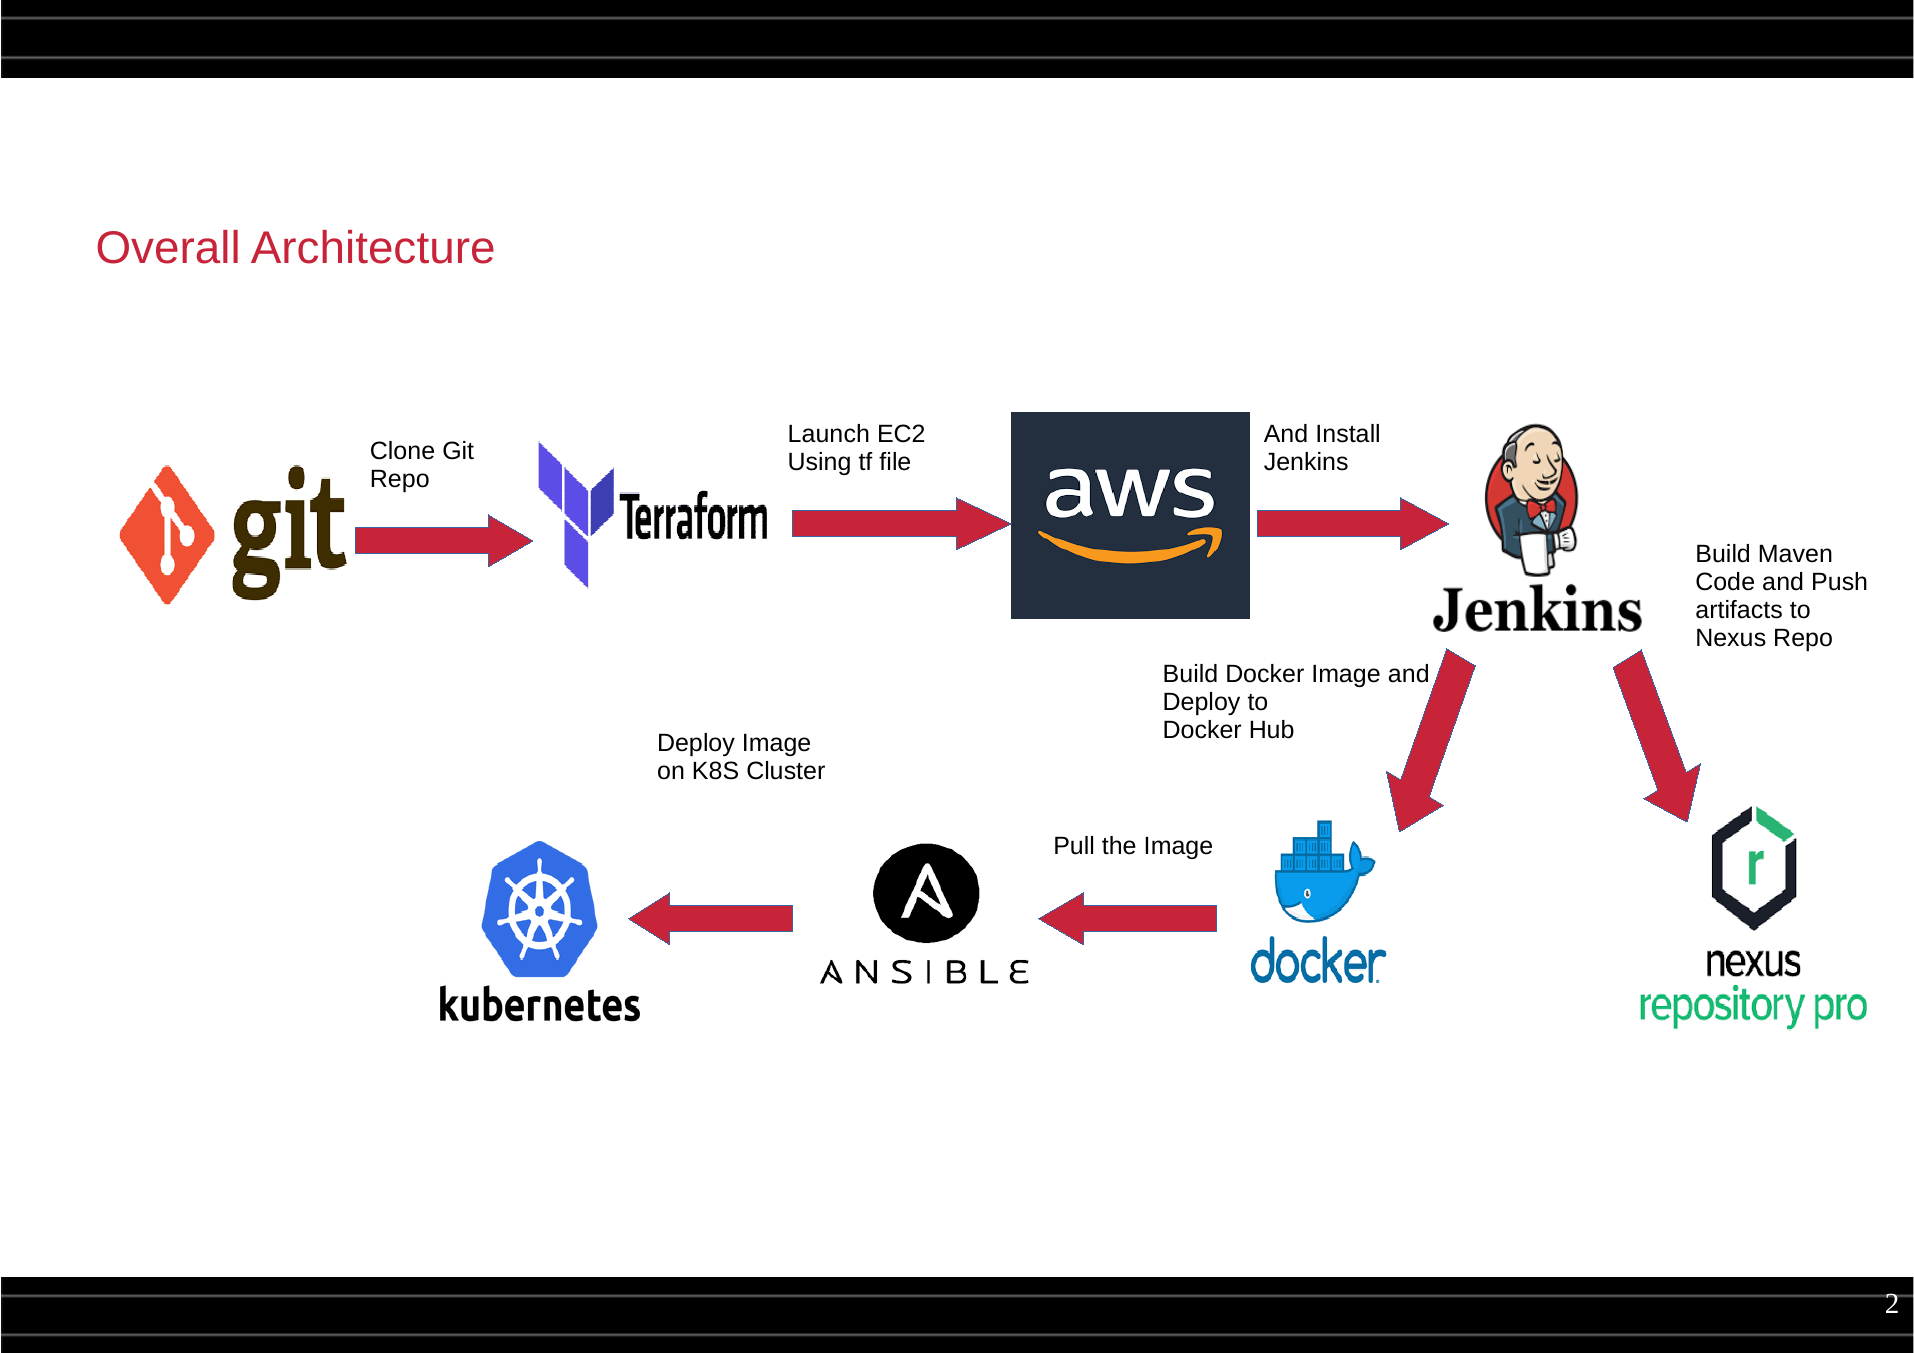

# Overall Architecture
Launch EC2 Using tf file
And Install Jenkins
Clone Git Repo
Build Maven Code and Push artifacts to Nexus Repo
Build Docker Image and Deploy to
Docker Hub
Deploy Image on K8S Cluster
Pull the Image